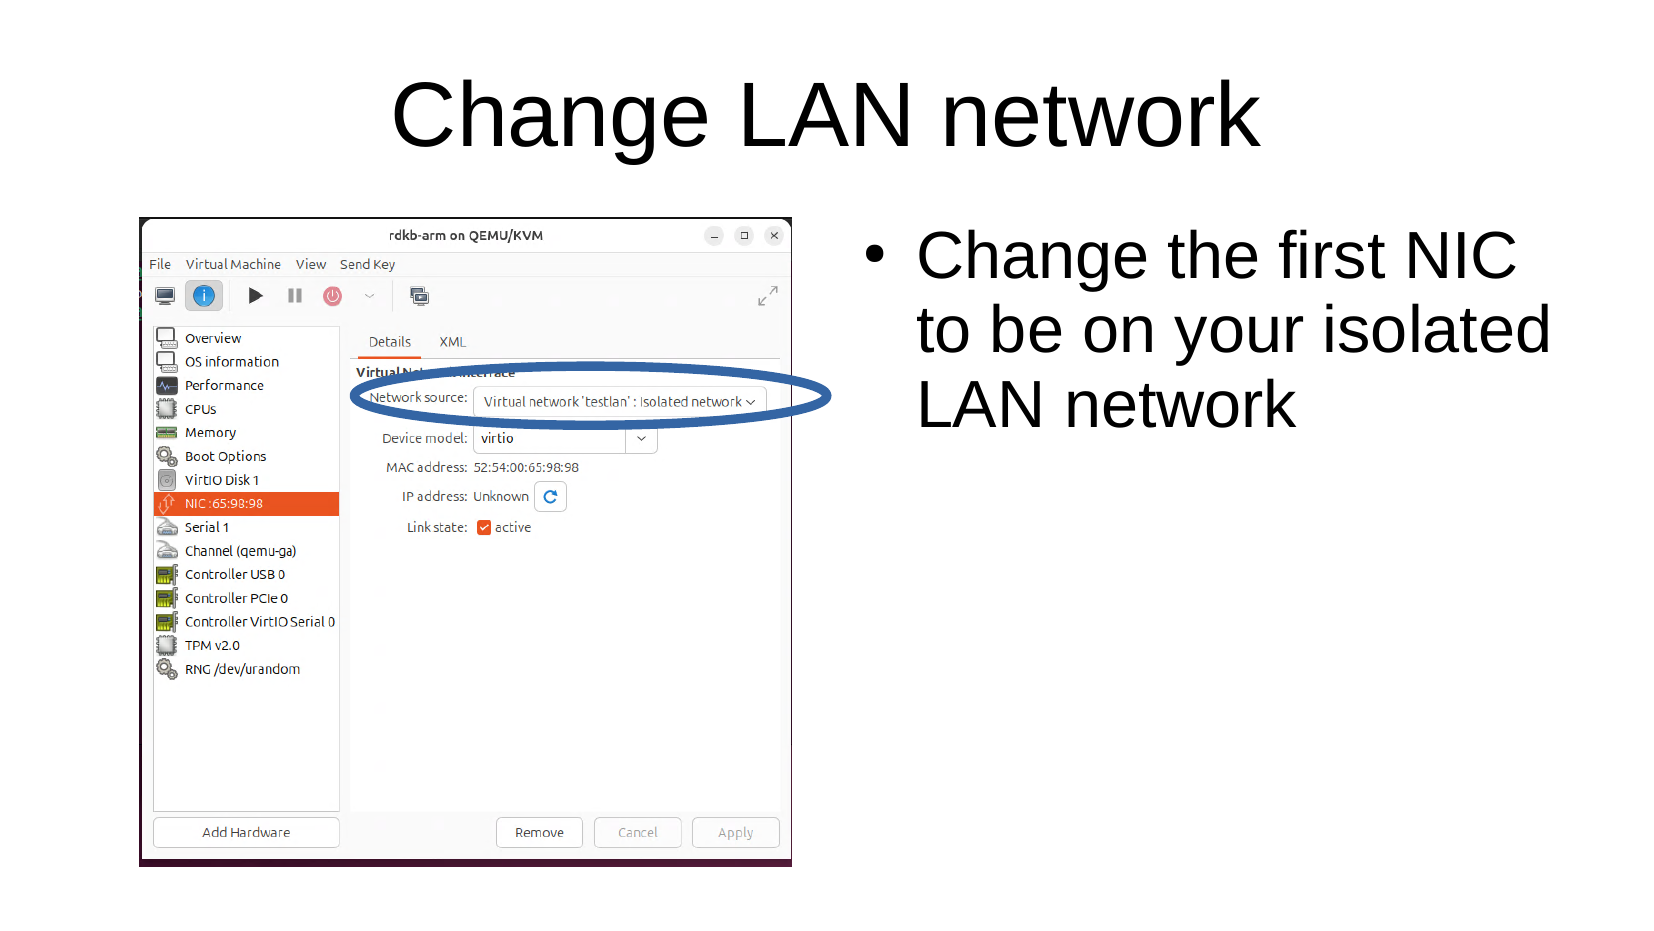

# Change LAN network
Change the first NIC to be on your isolated LAN network